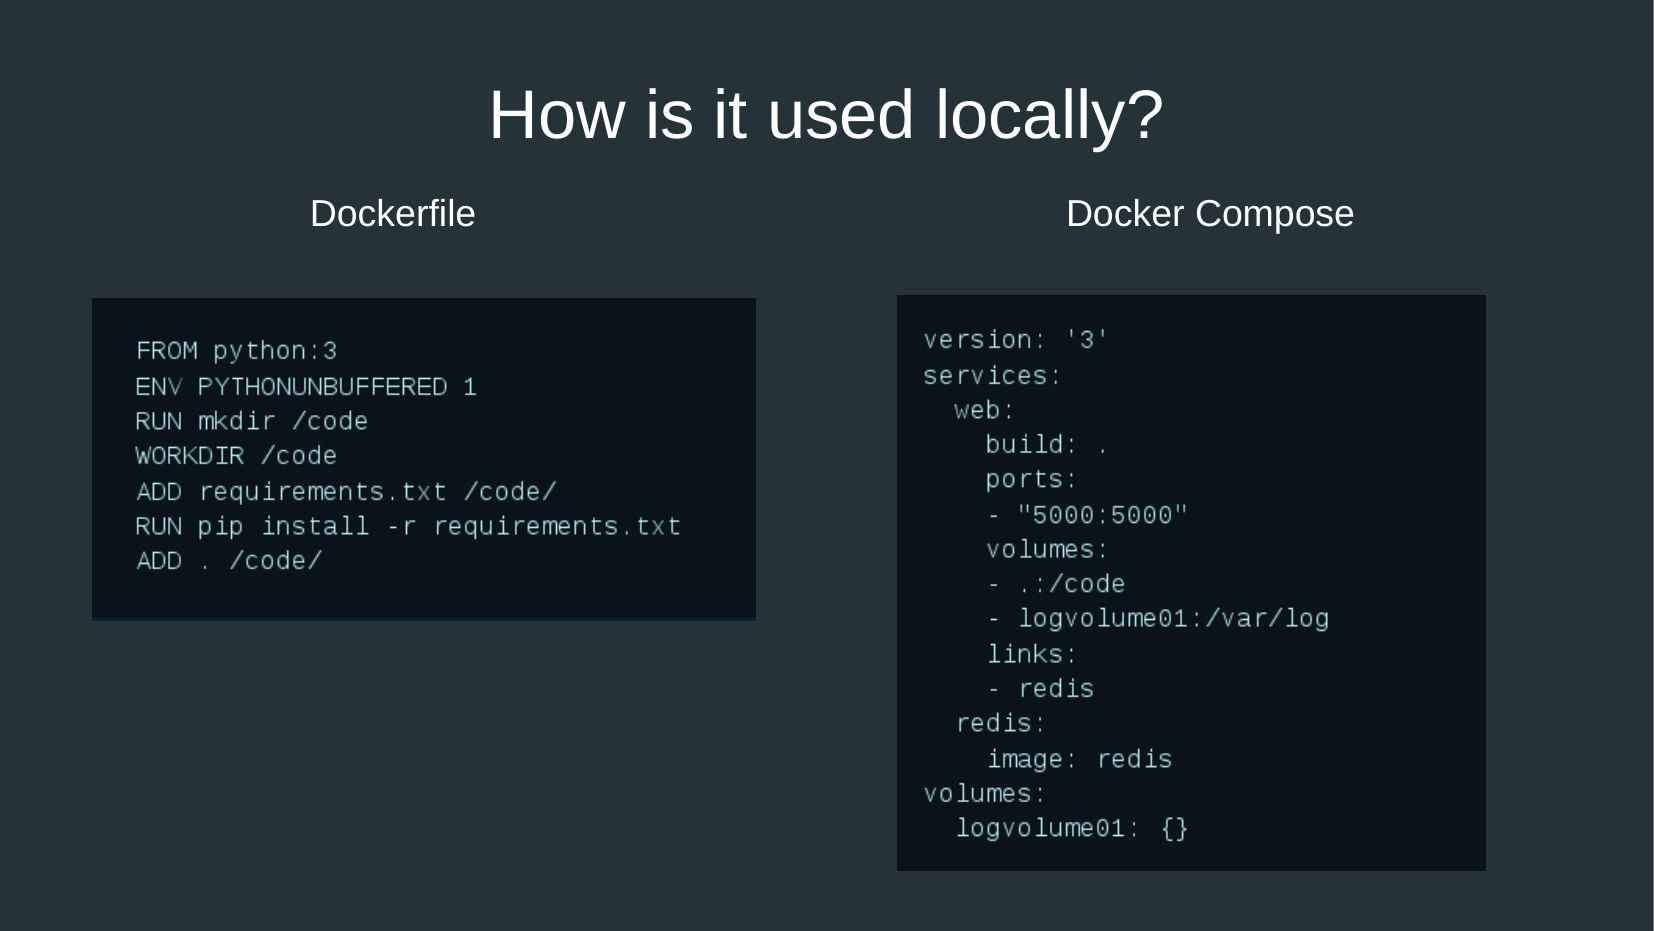

# How is it used locally?
Dockerfile
Docker Compose